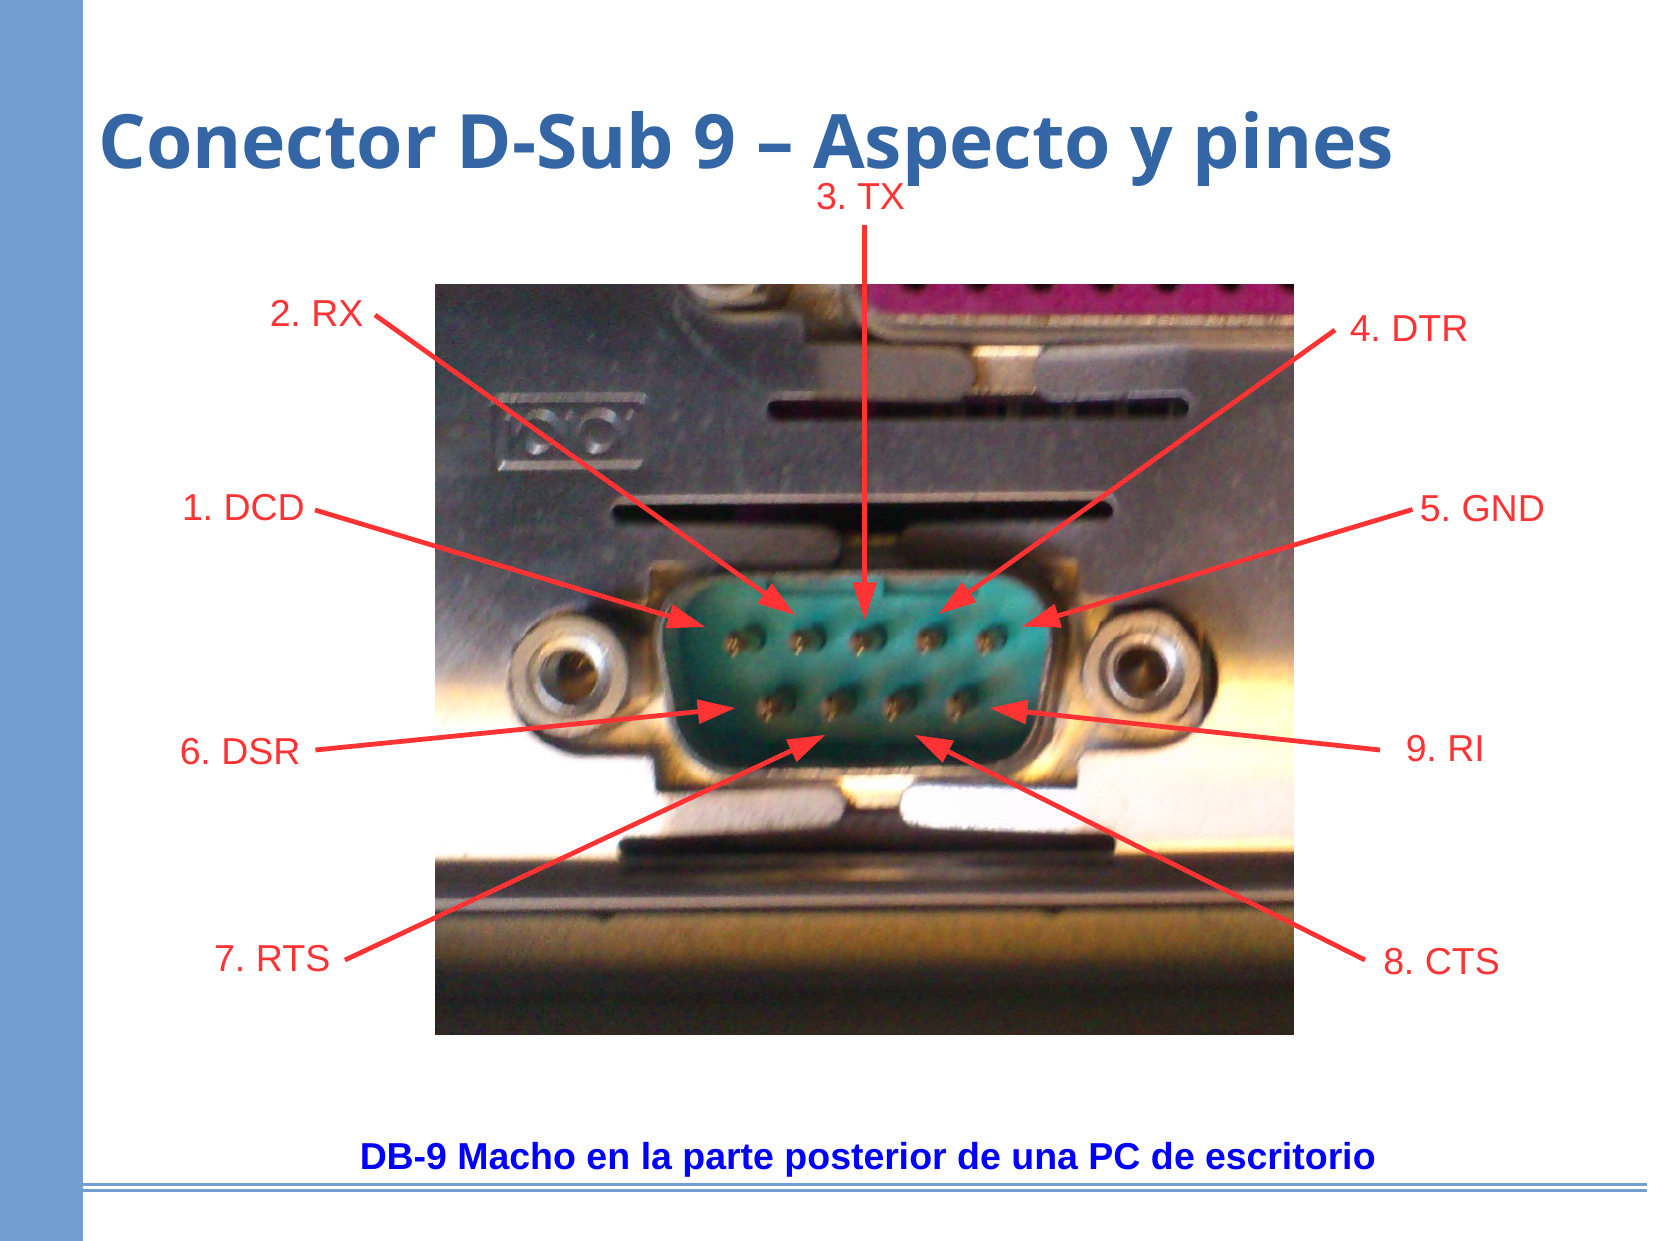

Conector D-Sub 9 – Aspecto y pines
3. TX
2. RX
4. DTR
1. DCD
5. GND
9. RI
6. DSR
7. RTS
8. CTS
DB-9 Macho en la parte posterior de una PC de escritorio